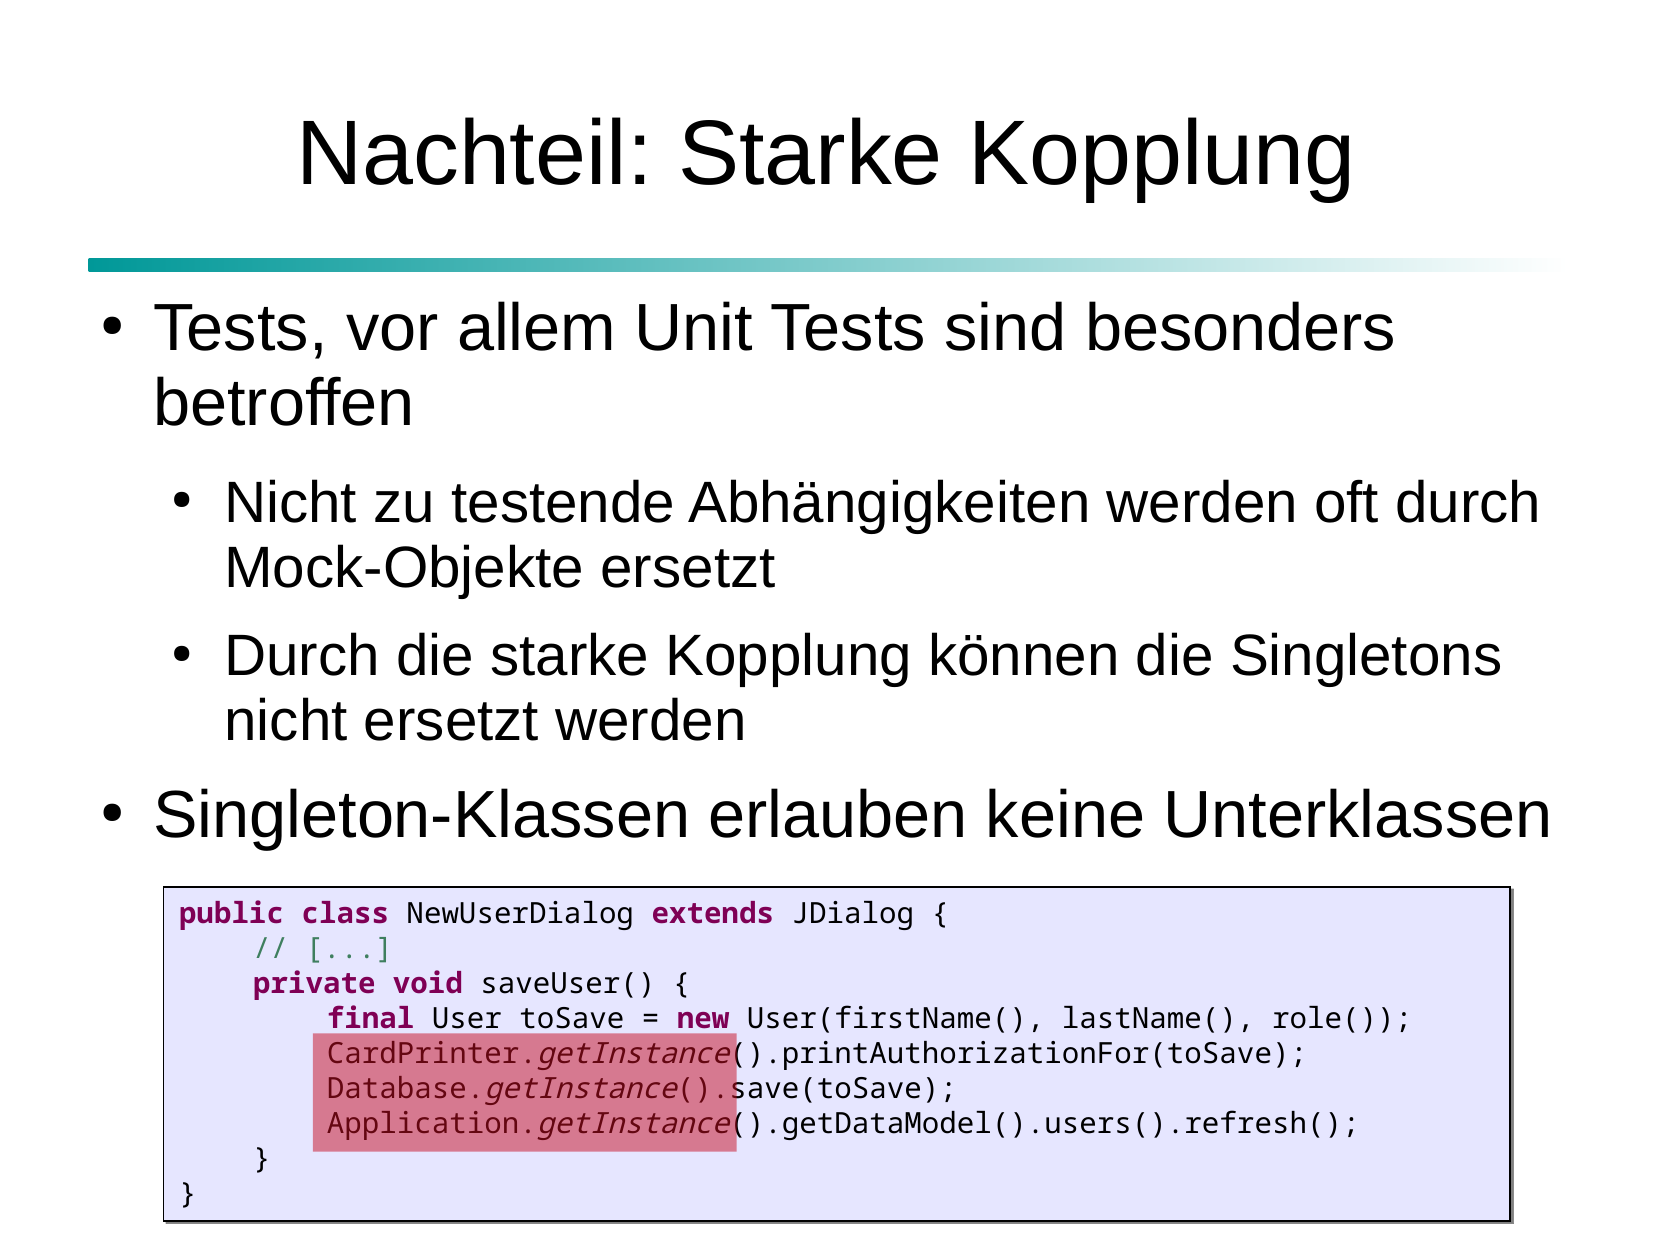

# Nachteil: Starke Kopplung
Tests, vor allem Unit Tests sind besonders betroffen
Nicht zu testende Abhängigkeiten werden oft durch Mock-Objekte ersetzt
Durch die starke Kopplung können die Singletons nicht ersetzt werden
Singleton-Klassen erlauben keine Unterklassen
public class NewUserDialog extends JDialog {
	// [...]
	private void saveUser() {
		final User toSave = new User(firstName(), lastName(), role());
		CardPrinter.getInstance().printAuthorizationFor(toSave);
		Database.getInstance().save(toSave);
		Application.getInstance().getDataModel().users().refresh();
	}
}